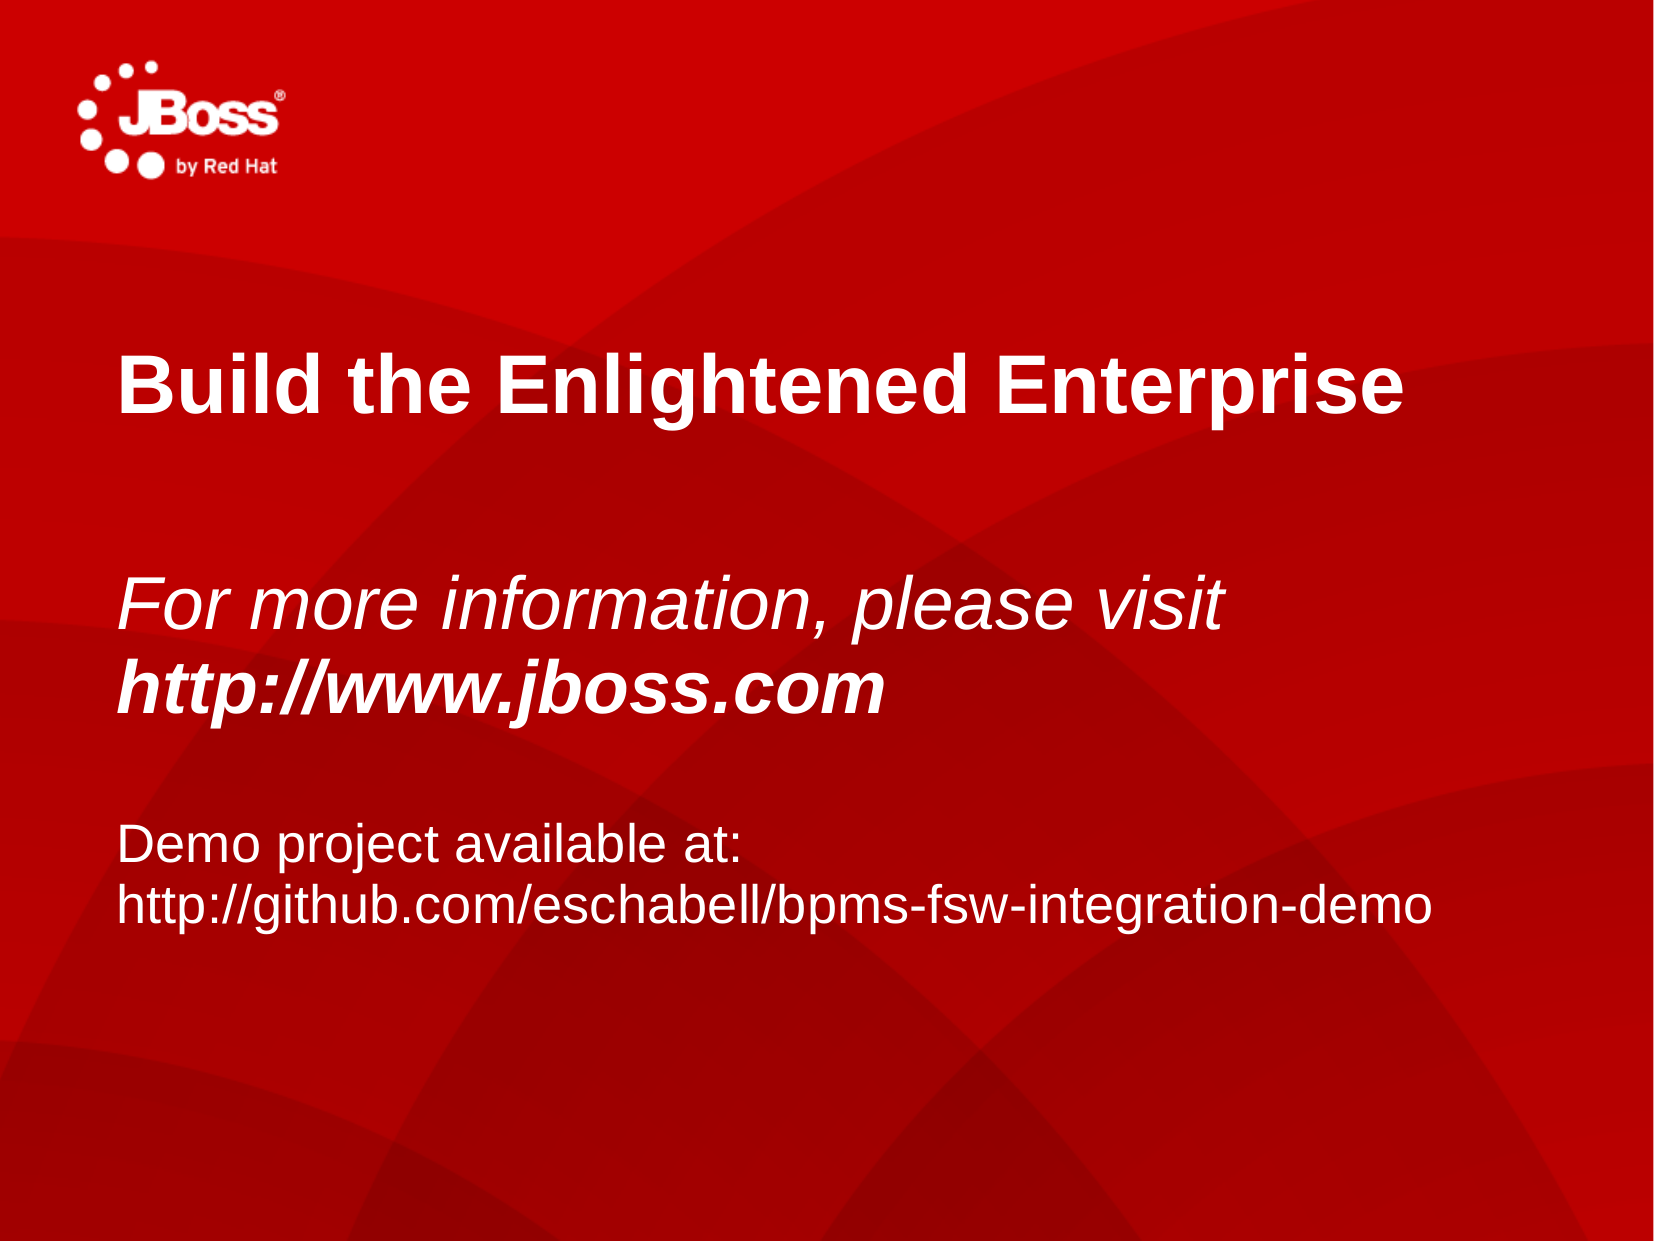

Build the Enlightened Enterprise
For more information, please visit
http://www.jboss.com
Demo project available at:
http://github.com/eschabell/bpms-fsw-integration-demo
TITLE SLIDE: HEADLINE
Presenter name
Title, Red Hat
Date